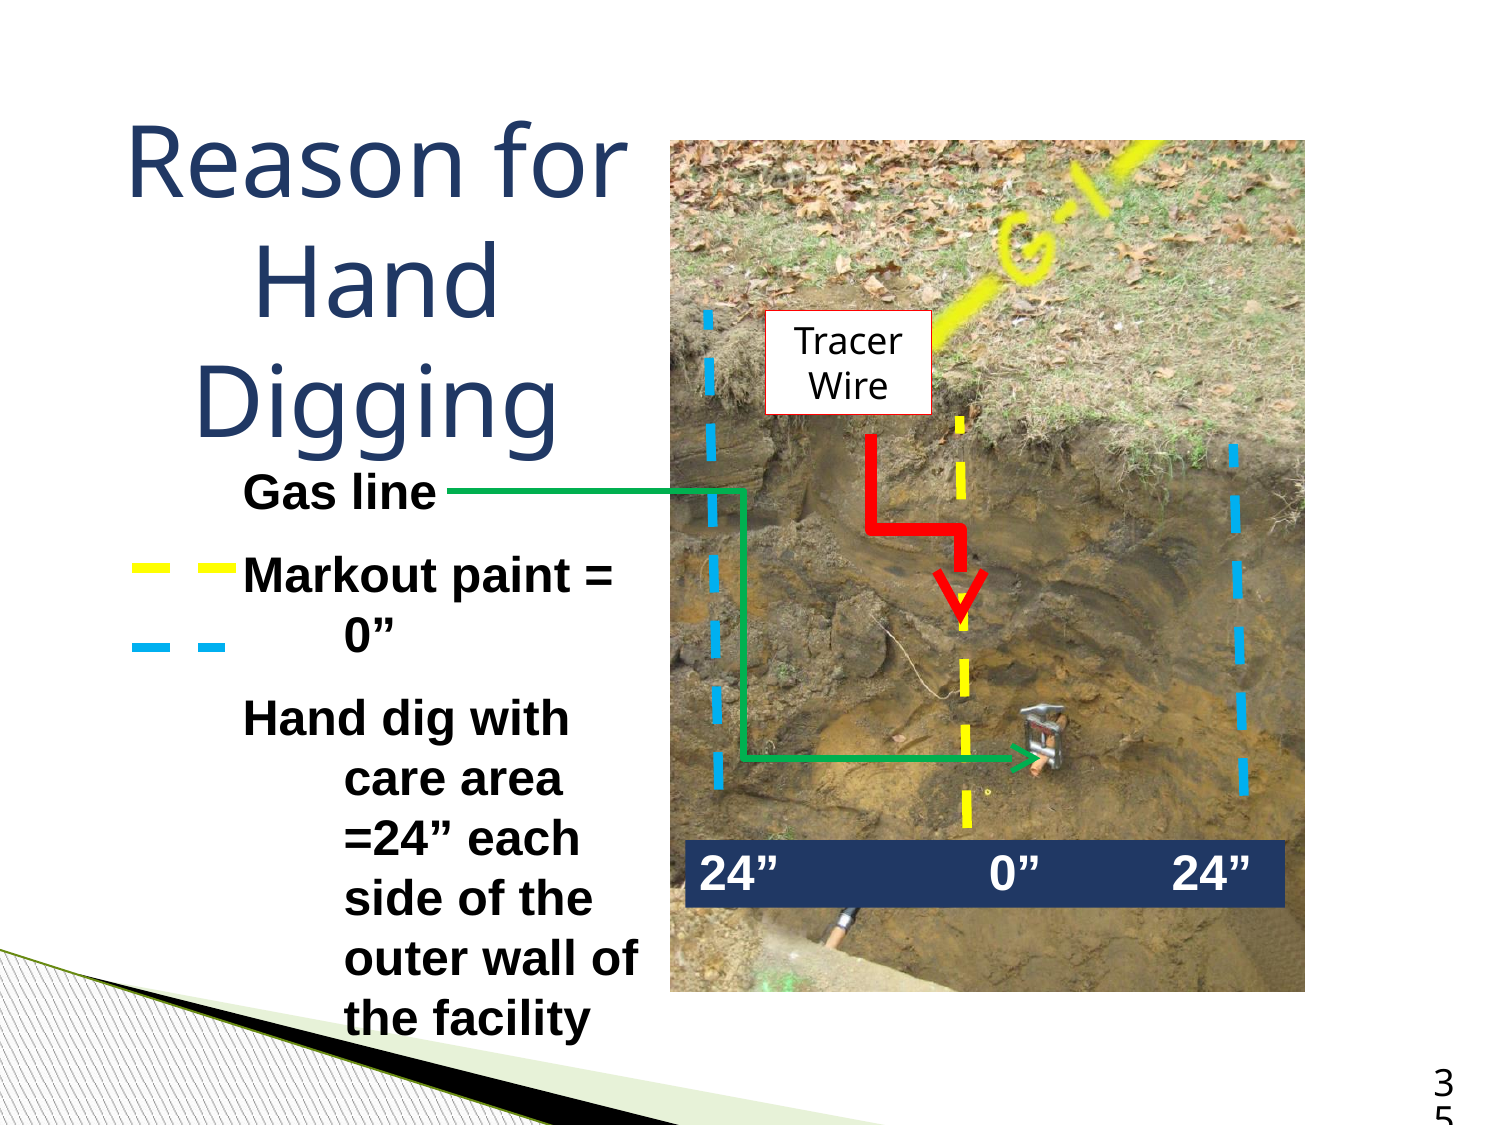

Reason for Hand Digging
Gas line
Markout paint = 0”
Hand dig with care area =24” each side of the outer wall of the facility
24” 0” 	 24”
Tracer Wire